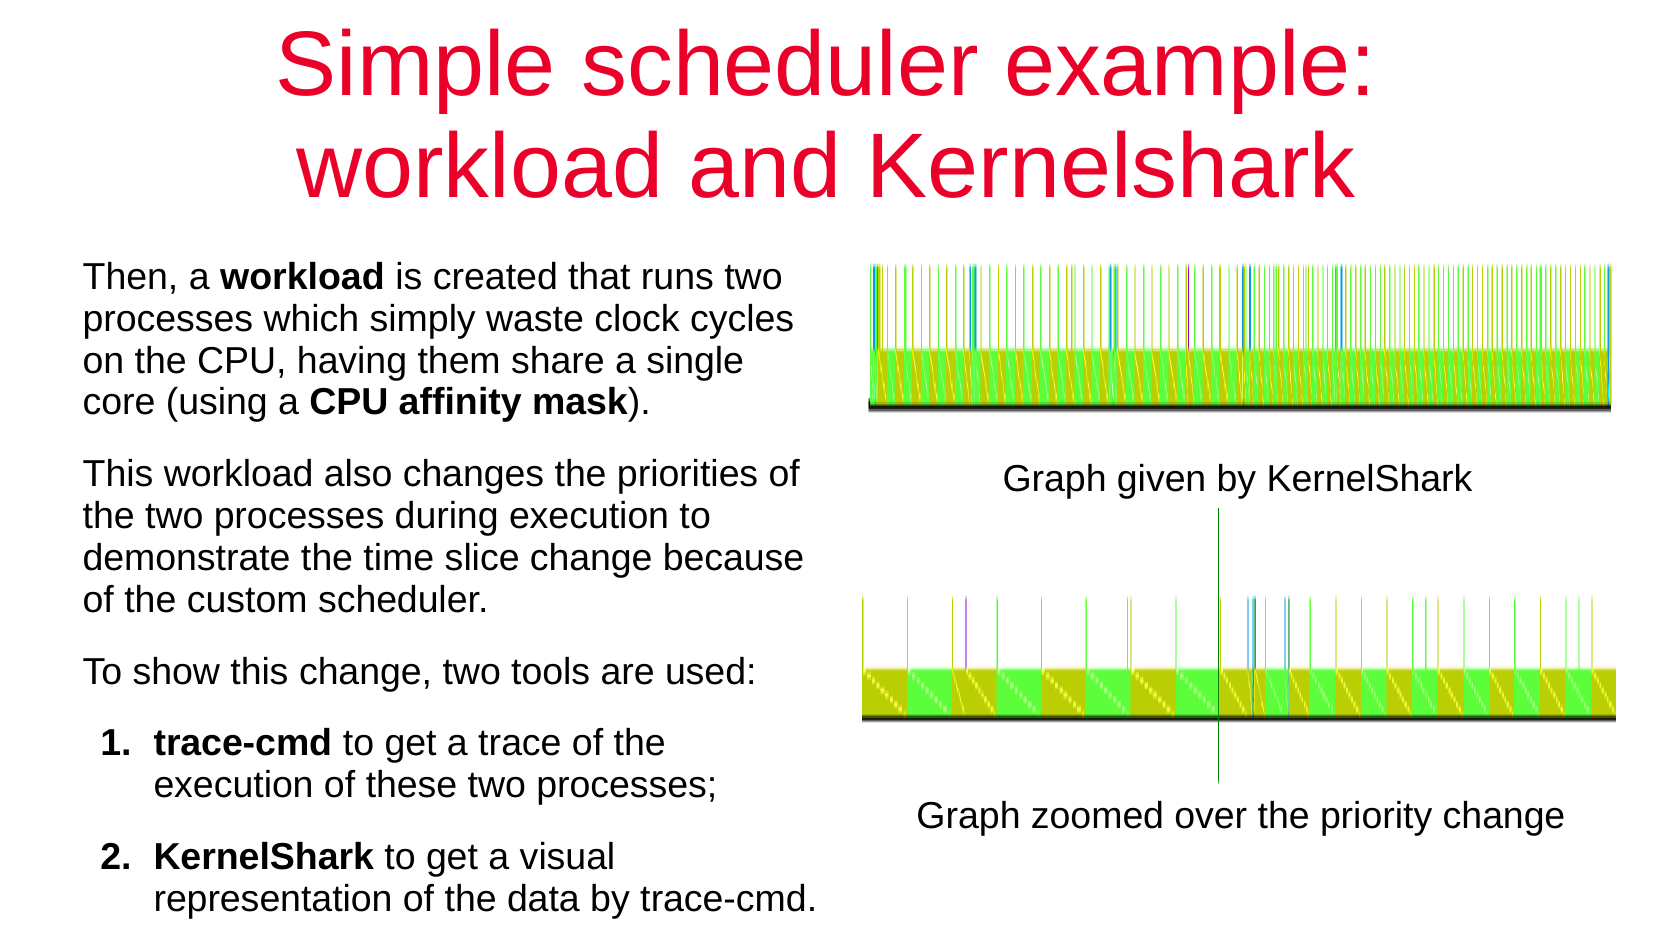

# Simple scheduler example: workload and Kernelshark
Then, a workload is created that runs two processes which simply waste clock cycles on the CPU, having them share a single core (using a CPU affinity mask).
This workload also changes the priorities of the two processes during execution to demonstrate the time slice change because of the custom scheduler.
To show this change, two tools are used:
trace-cmd to get a trace of the execution of these two processes;
KernelShark to get a visual representation of the data by trace-cmd.
Graph given by KernelShark
Graph zoomed over the priority change